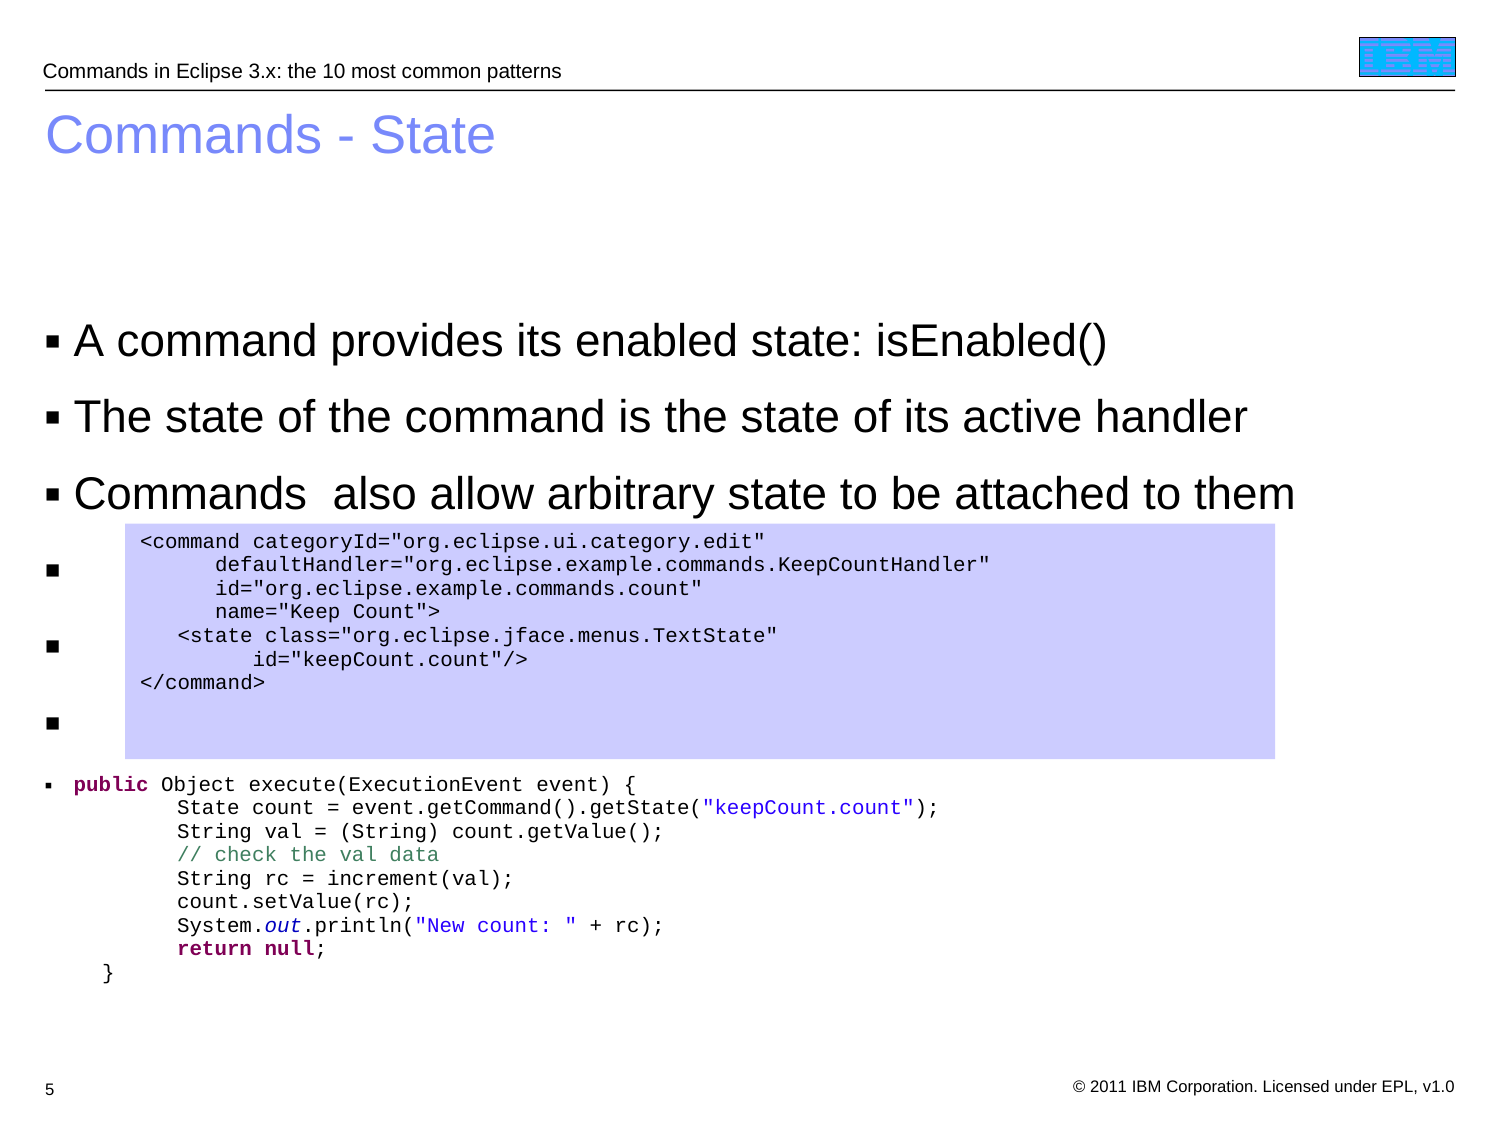

Commands in Eclipse 3.x: the 10 most common patterns
# Commands - State
A command provides its enabled state: isEnabled()
The state of the command is the state of its active handler
Commands also allow arbitrary state to be attached to them
public Object execute(ExecutionEvent event) {
	State count = event.getCommand().getState("keepCount.count");
	String val = (String) count.getValue();
	// check the val data
	String rc = increment(val);
	count.setValue(rc);
	System.out.println("New count: " + rc);
	return null;
}
<command categoryId="org.eclipse.ui.category.edit"
 defaultHandler="org.eclipse.example.commands.KeepCountHandler"
 id="org.eclipse.example.commands.count"
 name="Keep Count">
 <state class="org.eclipse.jface.menus.TextState"
 id="keepCount.count"/>
</command>
5